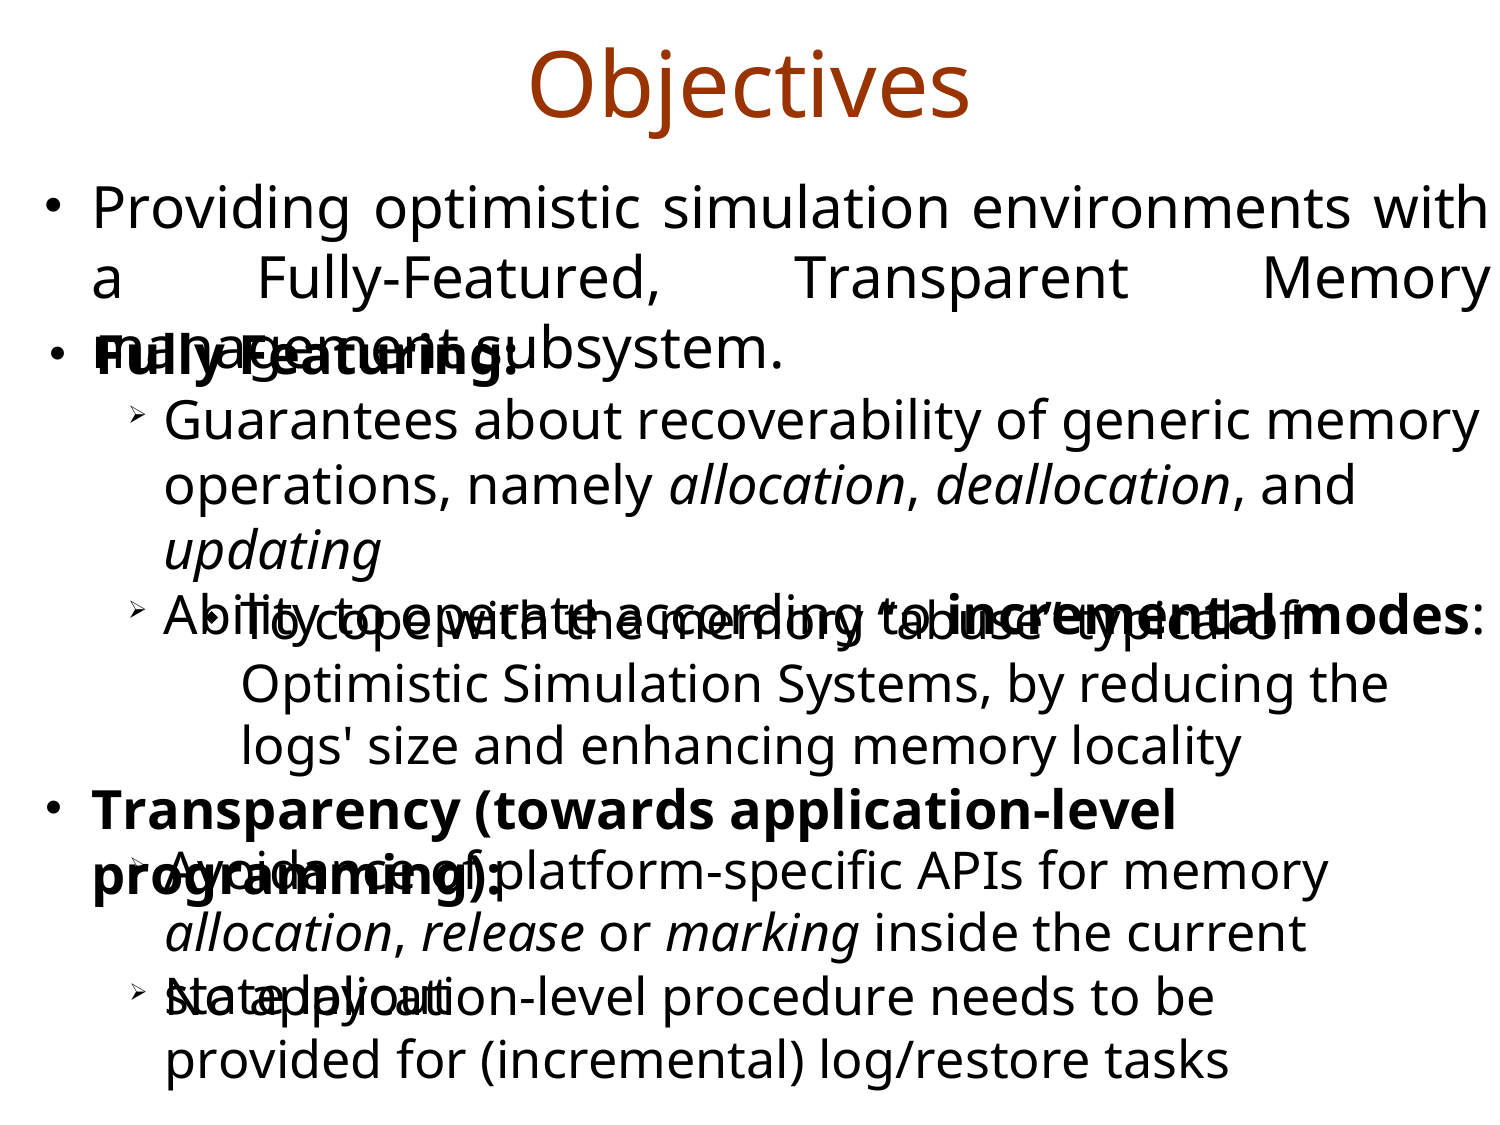

# Objectives
Providing optimistic simulation environments with a Fully-Featured, Transparent Memory management subsystem.
Fully Featuring:
Guarantees about recoverability of generic memory operations, namely allocation, deallocation, and updating
Ability to operate according to incremental modes:
To cope with the memory “abuse” typical of Optimistic Simulation Systems, by reducing the logs' size and enhancing memory locality
Transparency (towards application-level programming):
Avoidance of platform-specific APIs for memory allocation, release or marking inside the current state layout
No application-level procedure needs to be provided for (incremental) log/restore tasks